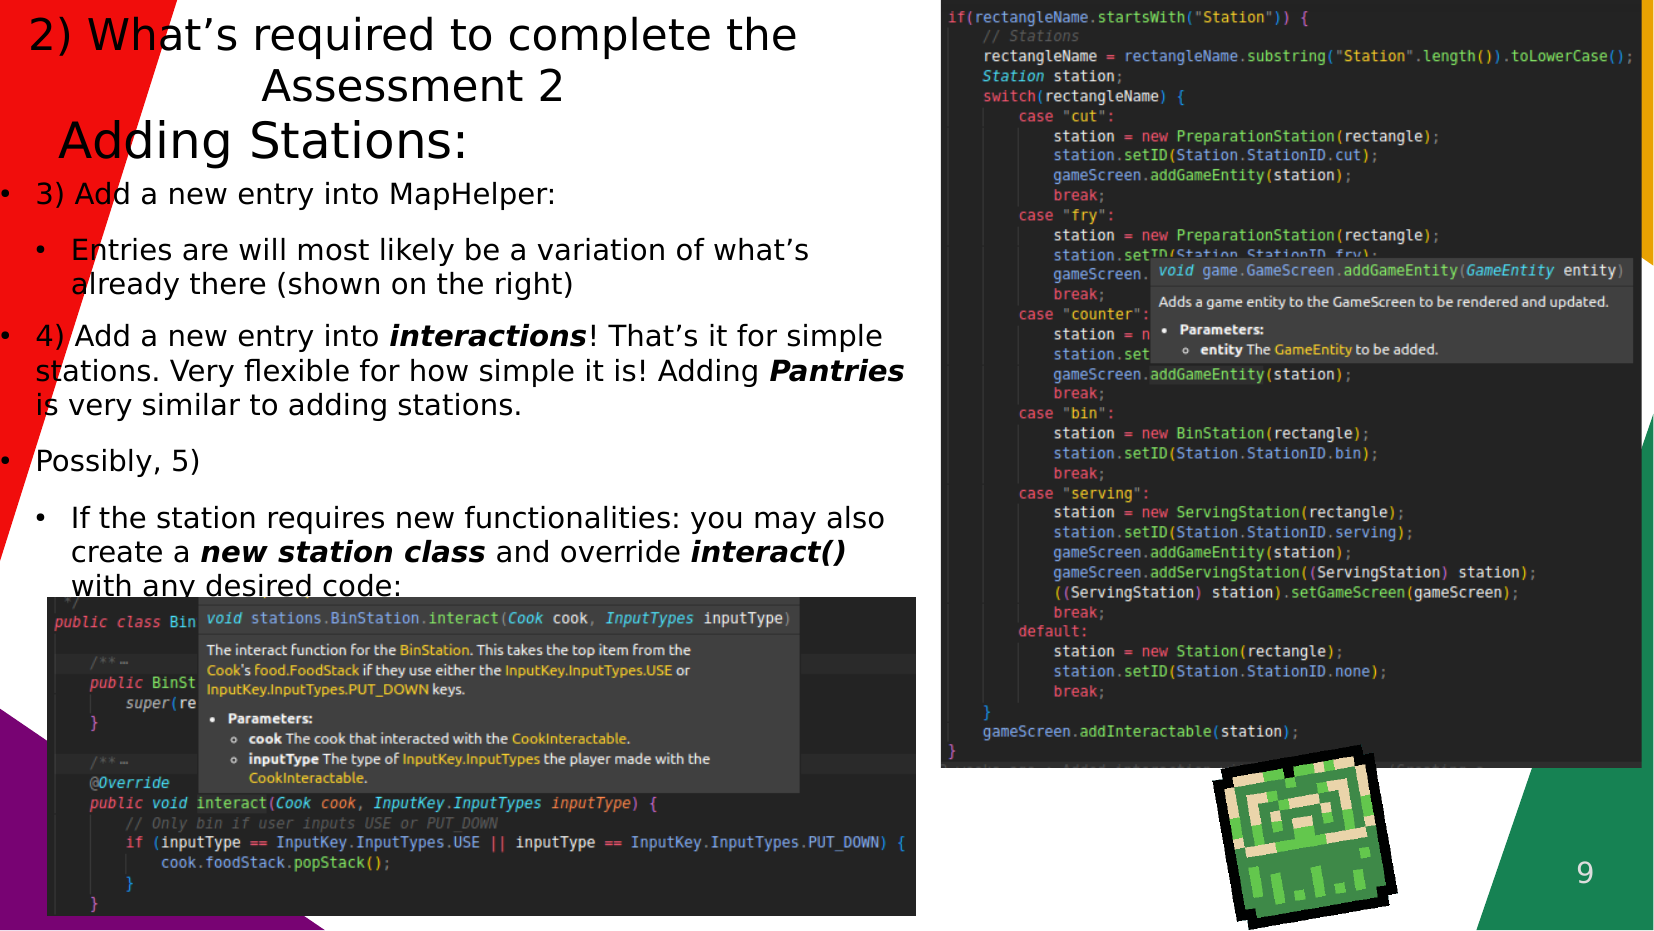

# 2) What’s required to complete the Assessment 2
Adding Stations:
3) Add a new entry into MapHelper:
Entries are will most likely be a variation of what’s already there (shown on the right)
4) Add a new entry into interactions! That’s it for simple stations. Very flexible for how simple it is! Adding Pantries is very similar to adding stations.
Possibly, 5)
If the station requires new functionalities: you may also create a new station class and override interact() with any desired code:
9